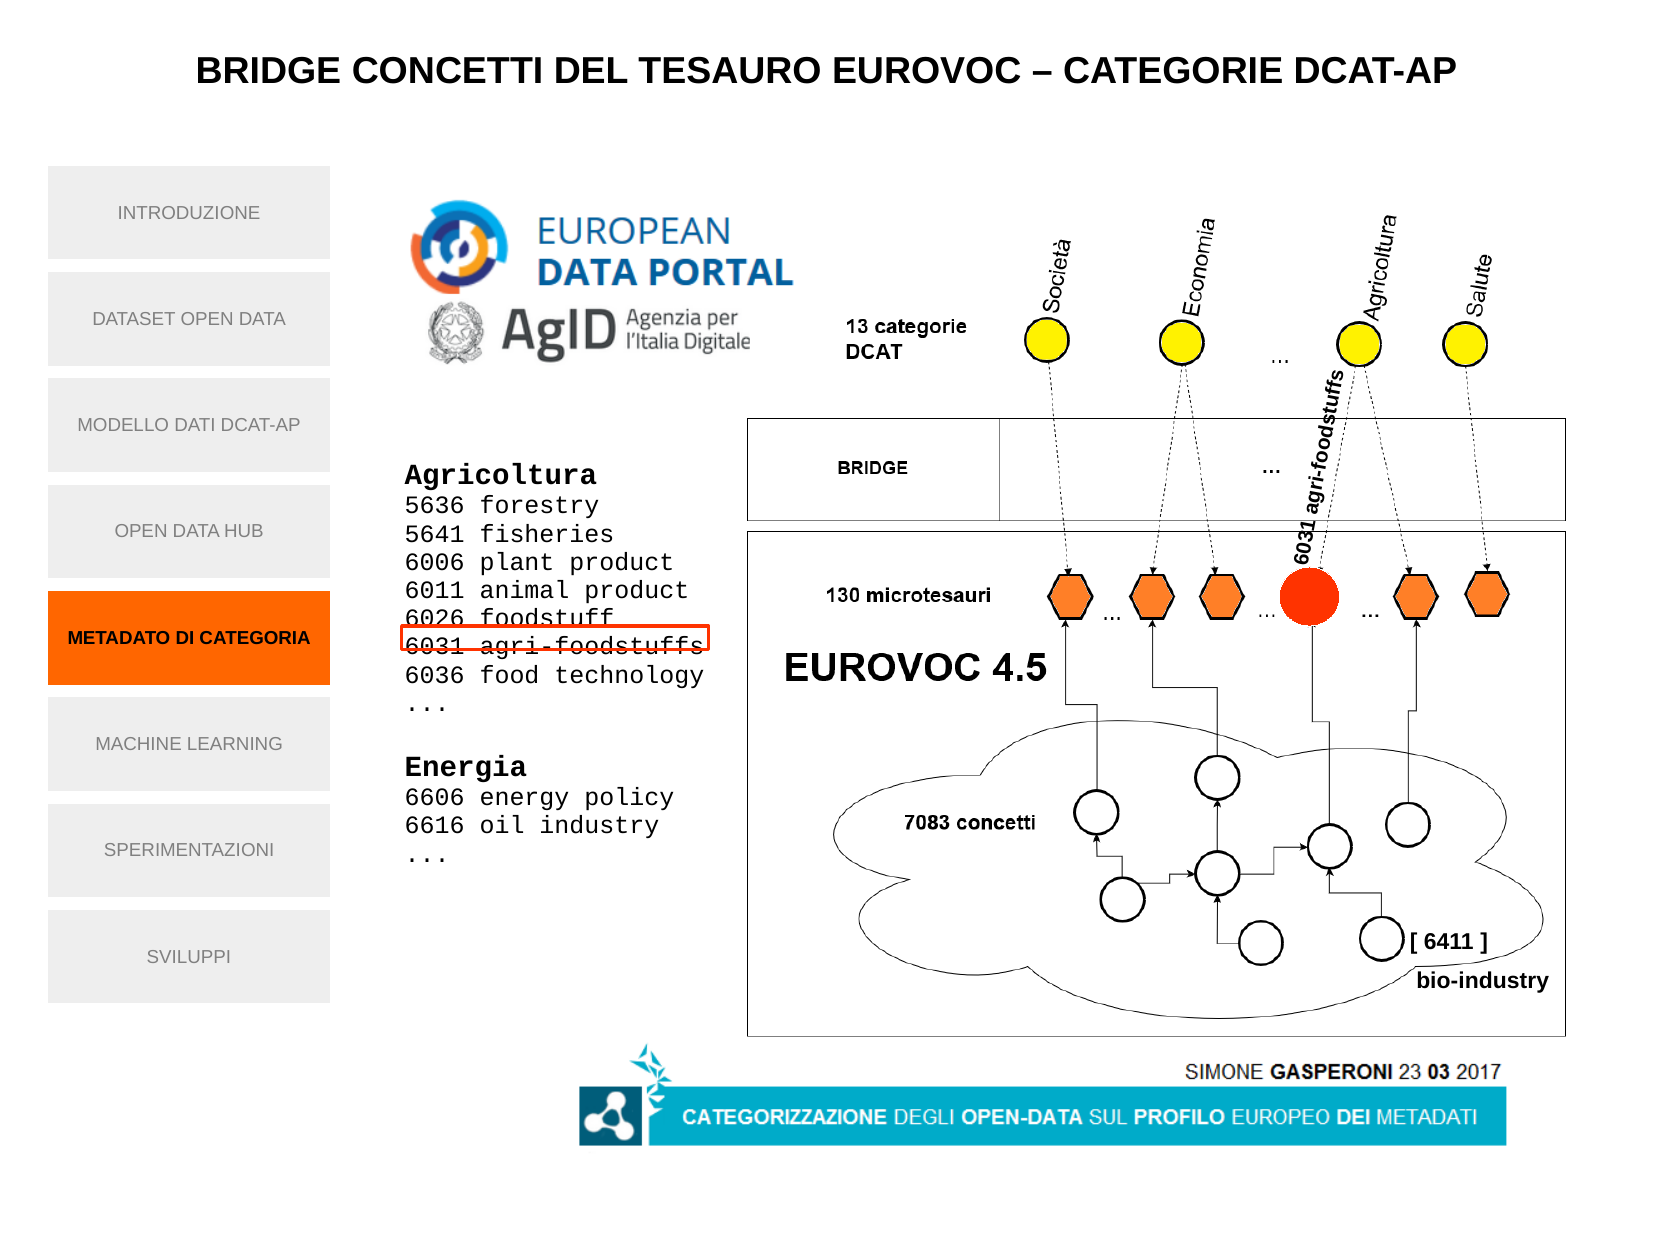

BRIDGE CONCETTI DEL TESAURO EUROVOC – CATEGORIE DCAT-AP
INTRODUZIONE
DATASET OPEN DATA
MODELLO DATI DCAT-AP
6031 agri-foodstuffs
Agricoltura
5636 forestry
5641 fisheries
6006 plant product
6011 animal product
6026 foodstuff
6031 agri-foodstuffs
6036 food technology
...
Energia
6606 energy policy
6616 oil industry
...
OPEN DATA HUB
METADATO DI CATEGORIA
MACHINE LEARNING
SPERIMENTAZIONI
SVILUPPI
[ 6411 ]
 bio-industry